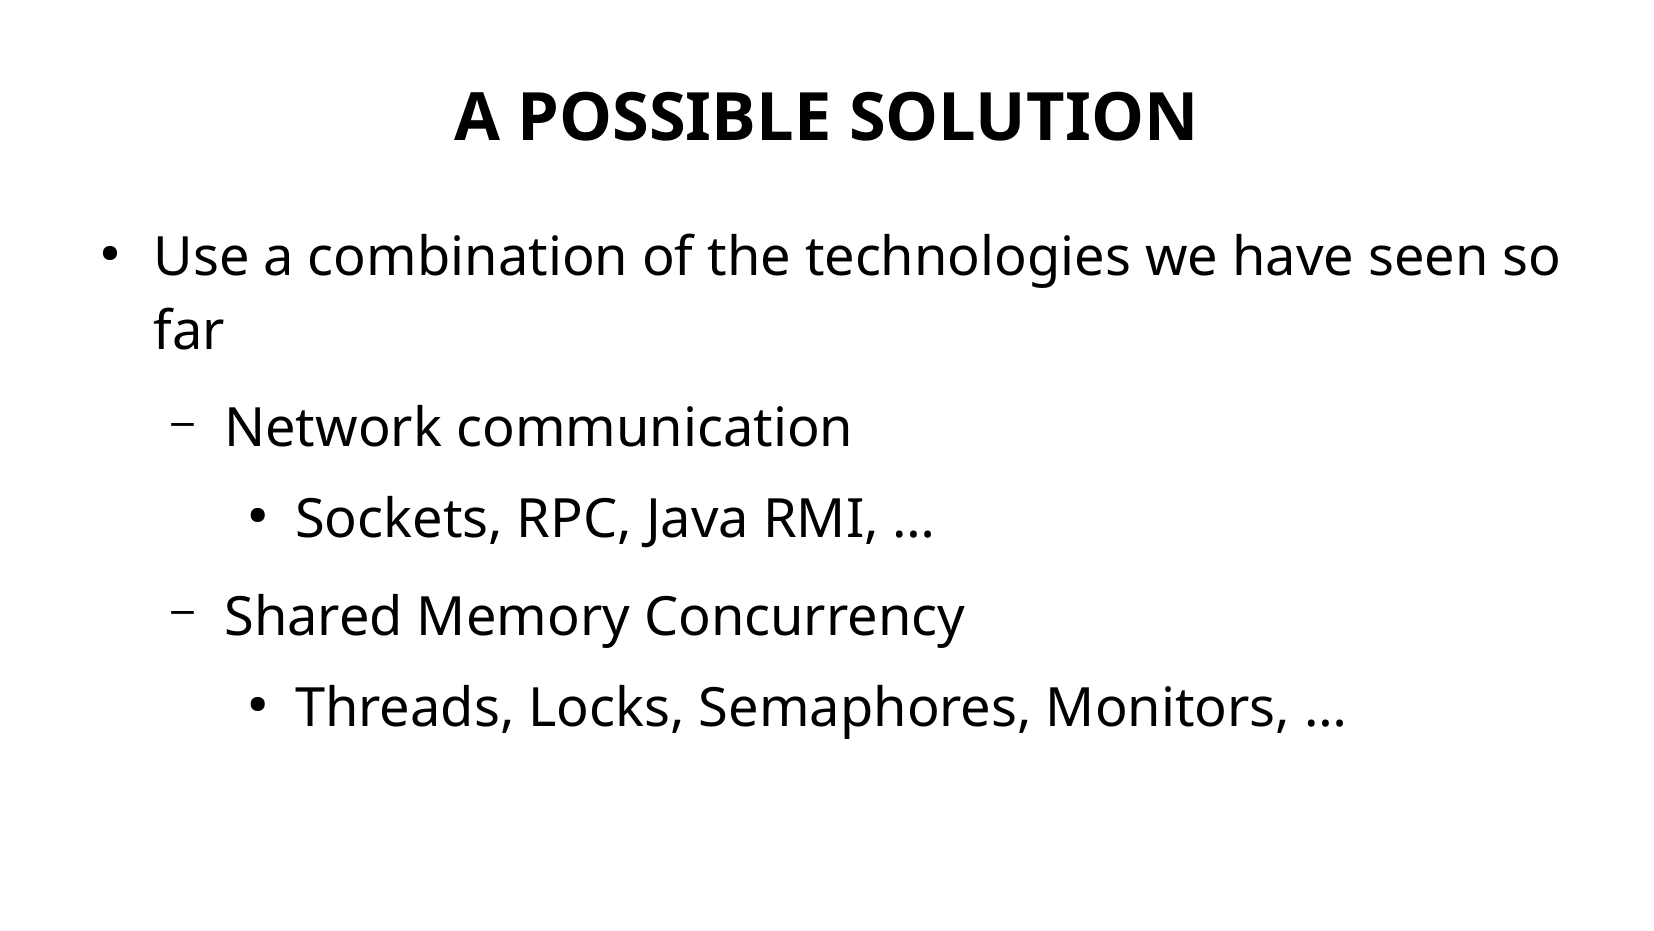

# A POSSIBLE SOLUTION
Use a combination of the technologies we have seen so far
Network communication
Sockets, RPC, Java RMI, …
Shared Memory Concurrency
Threads, Locks, Semaphores, Monitors, …